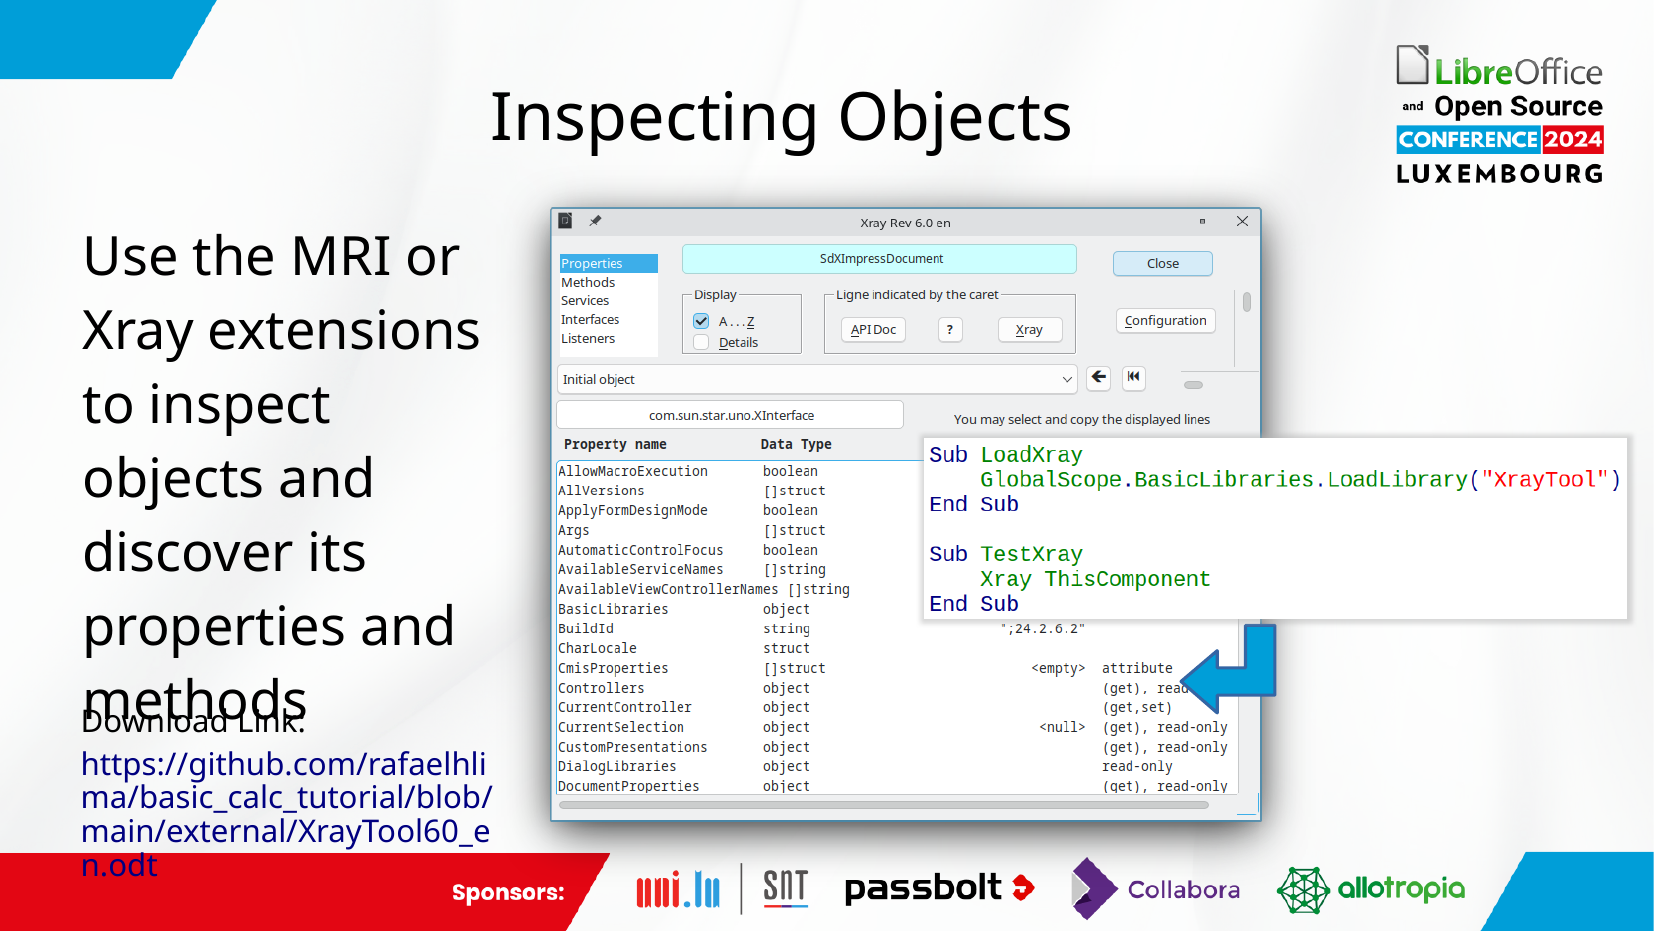

# Inspecting Objects
Use the MRI or Xray extensions to inspect objects and discover its properties and methods
Download Link: https://github.com/rafaelhlima/basic_calc_tutorial/blob/main/external/XrayTool60_en.odt